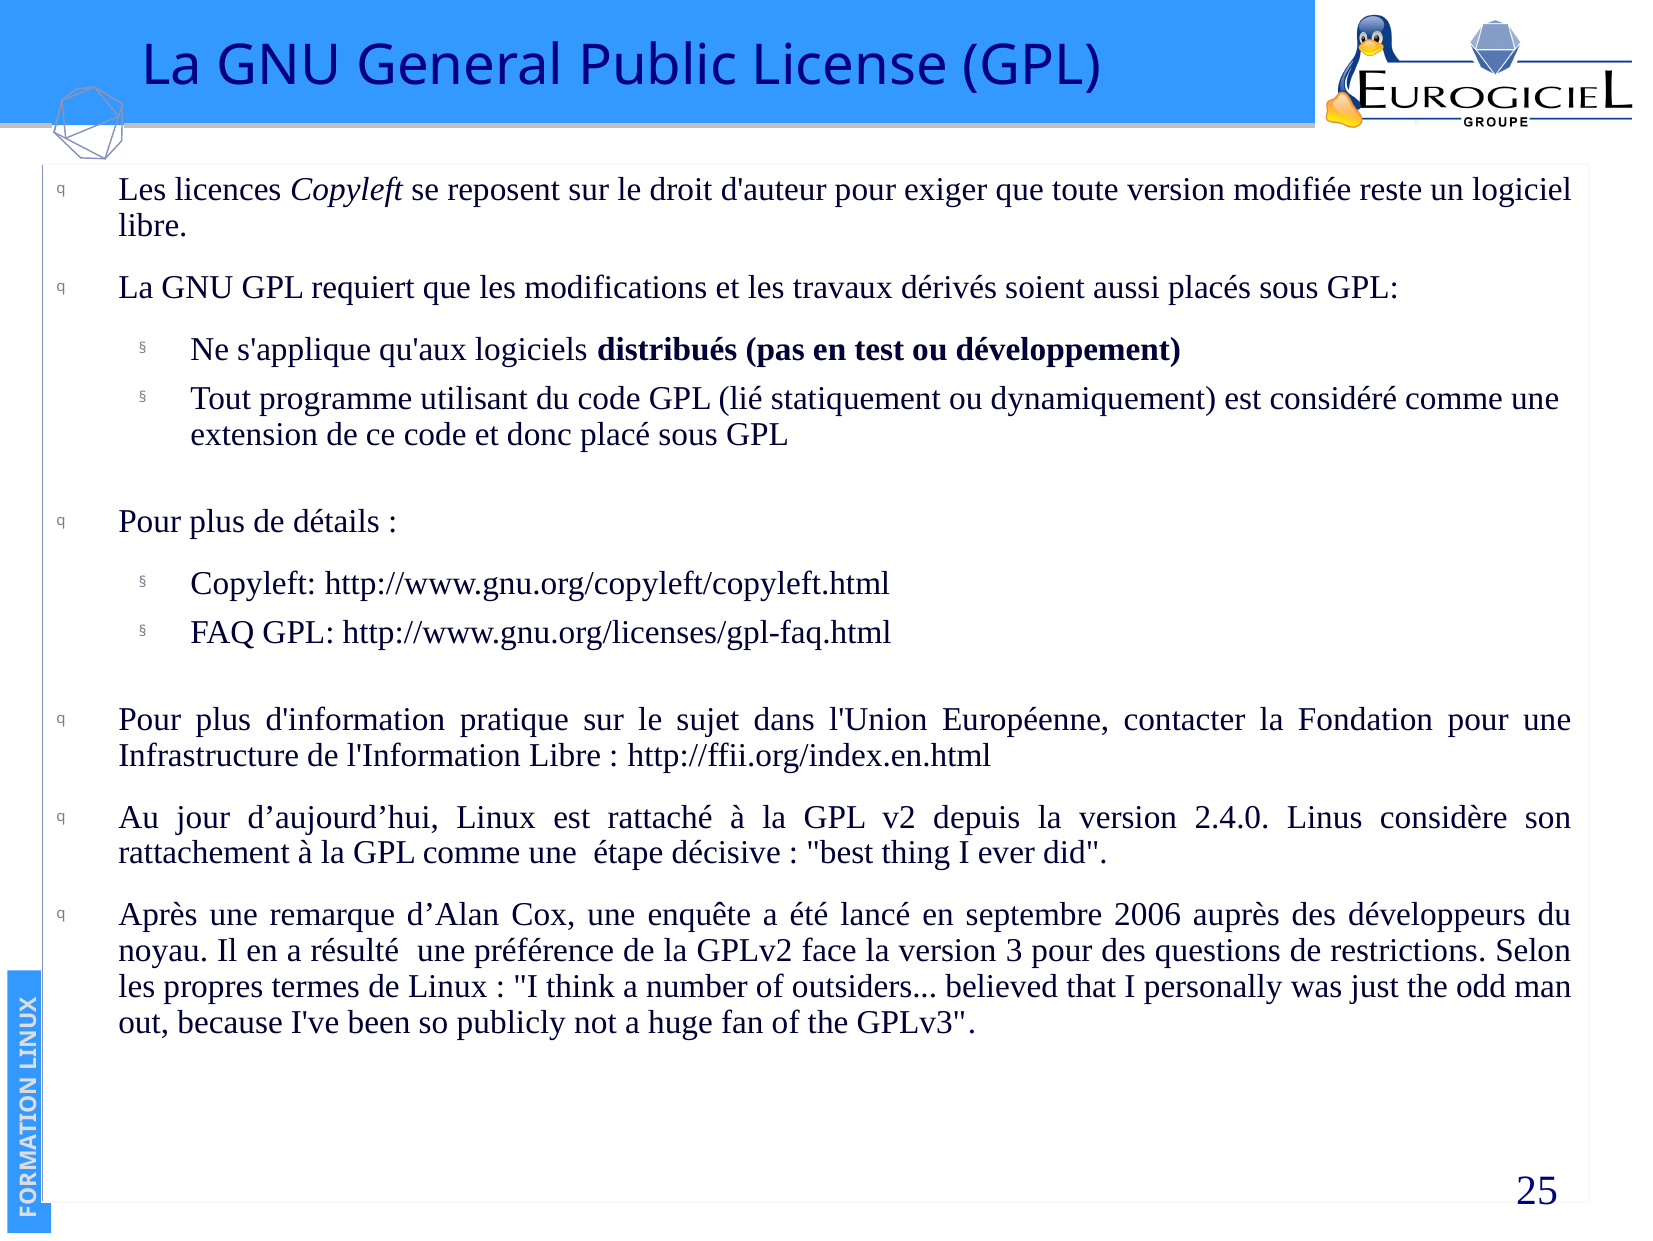

# La GNU General Public License (GPL)‏
Les licences Copyleft se reposent sur le droit d'auteur pour exiger que toute version modifiée reste un logiciel libre.
La GNU GPL requiert que les modifications et les travaux dérivés soient aussi placés sous GPL:
Ne s'applique qu'aux logiciels distribués (pas en test ou développement)
Tout programme utilisant du code GPL (lié statiquement ou dynamiquement) est considéré comme une extension de ce code et donc placé sous GPL
Pour plus de détails :
Copyleft: http://www.gnu.org/copyleft/copyleft.html
FAQ GPL: http://www.gnu.org/licenses/gpl-faq.html
Pour plus d'information pratique sur le sujet dans l'Union Européenne, contacter la Fondation pour une Infrastructure de l'Information Libre : http://ffii.org/index.en.html
Au jour d’aujourd’hui, Linux est rattaché à la GPL v2 depuis la version 2.4.0. Linus considère son rattachement à la GPL comme une étape décisive : "best thing I ever did".
Après une remarque d’Alan Cox, une enquête a été lancé en septembre 2006 auprès des développeurs du noyau. Il en a résulté une préférence de la GPLv2 face la version 3 pour des questions de restrictions. Selon les propres termes de Linux : "I think a number of outsiders... believed that I personally was just the odd man out, because I've been so publicly not a huge fan of the GPLv3".